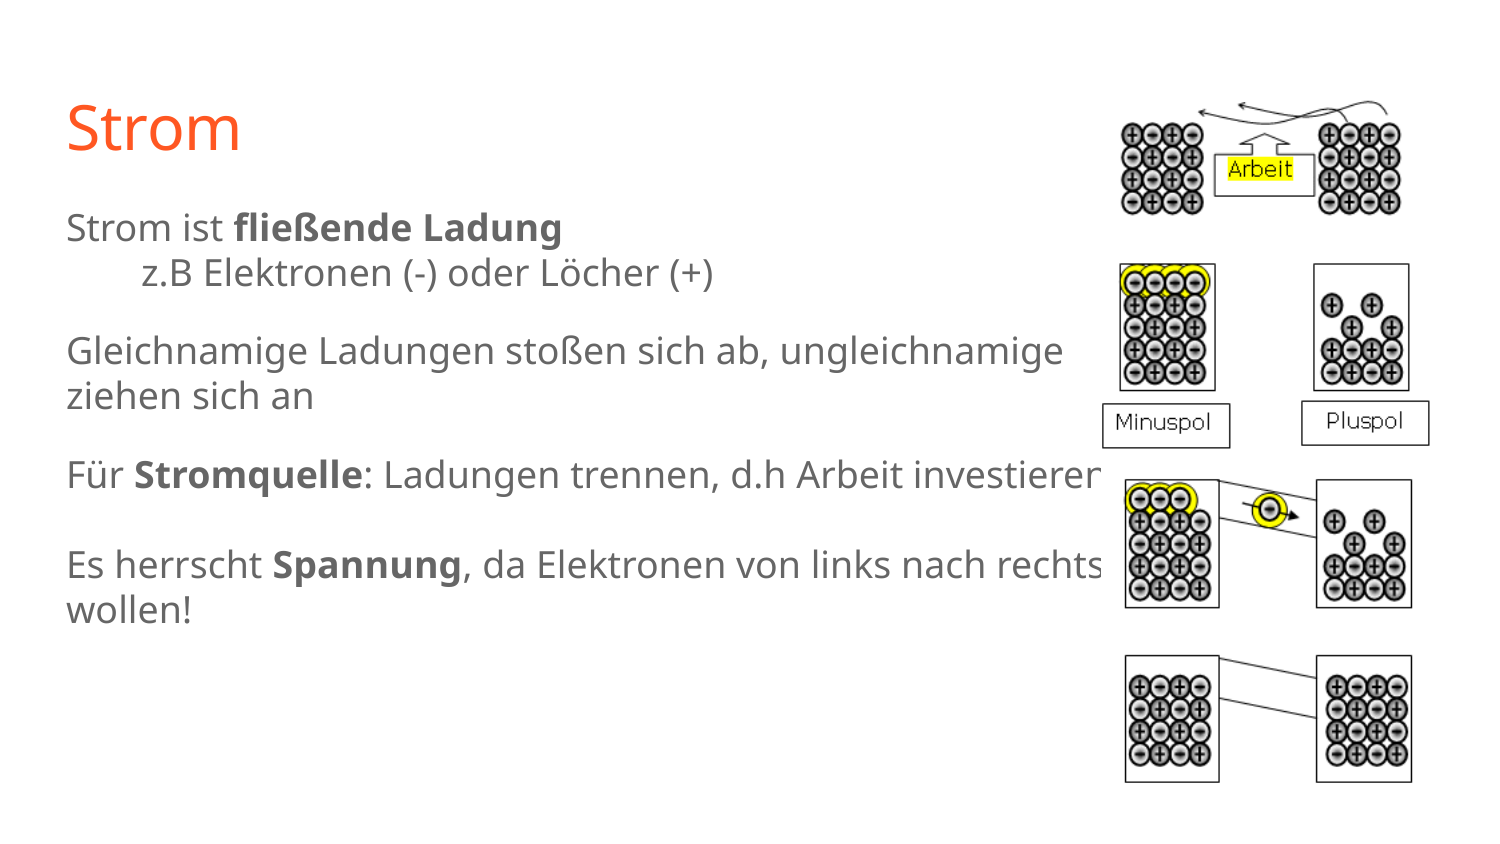

# Strom
Strom ist fließende Ladung
	z.B Elektronen (-) oder Löcher (+)
Gleichnamige Ladungen stoßen sich ab, ungleichnamige
ziehen sich an
Für Stromquelle: Ladungen trennen, d.h Arbeit investieren!
Es herrscht Spannung, da Elektronen von links nach rechts
wollen!